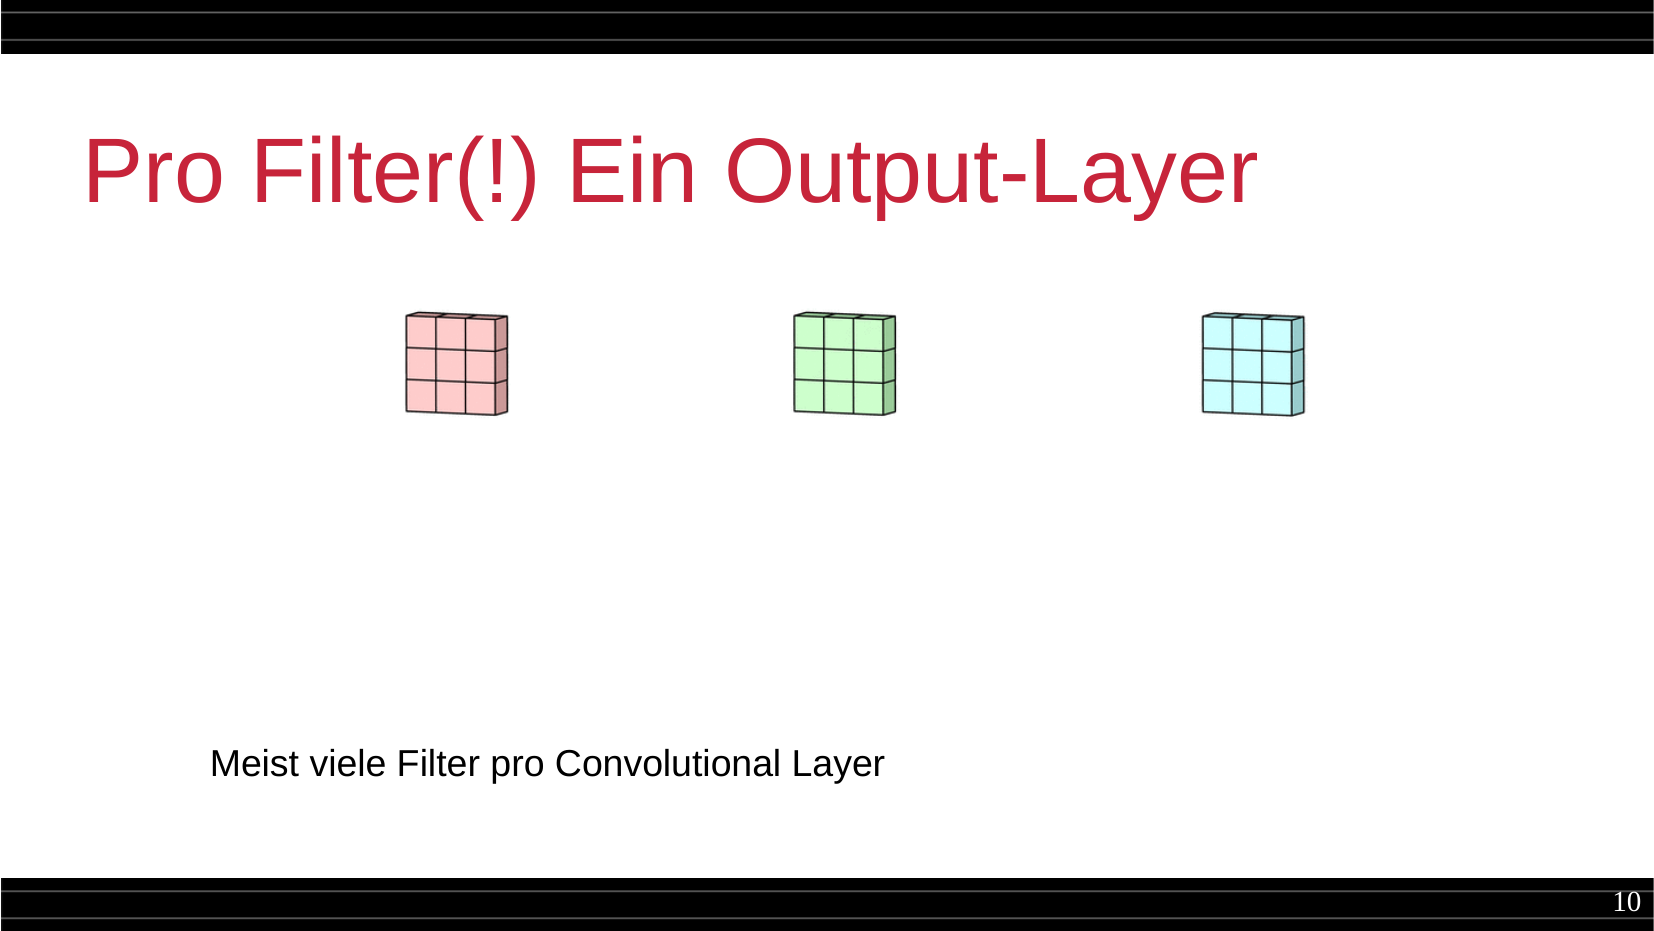

# Pro Filter(!) Ein Output-Layer
Meist viele Filter pro Convolutional Layer